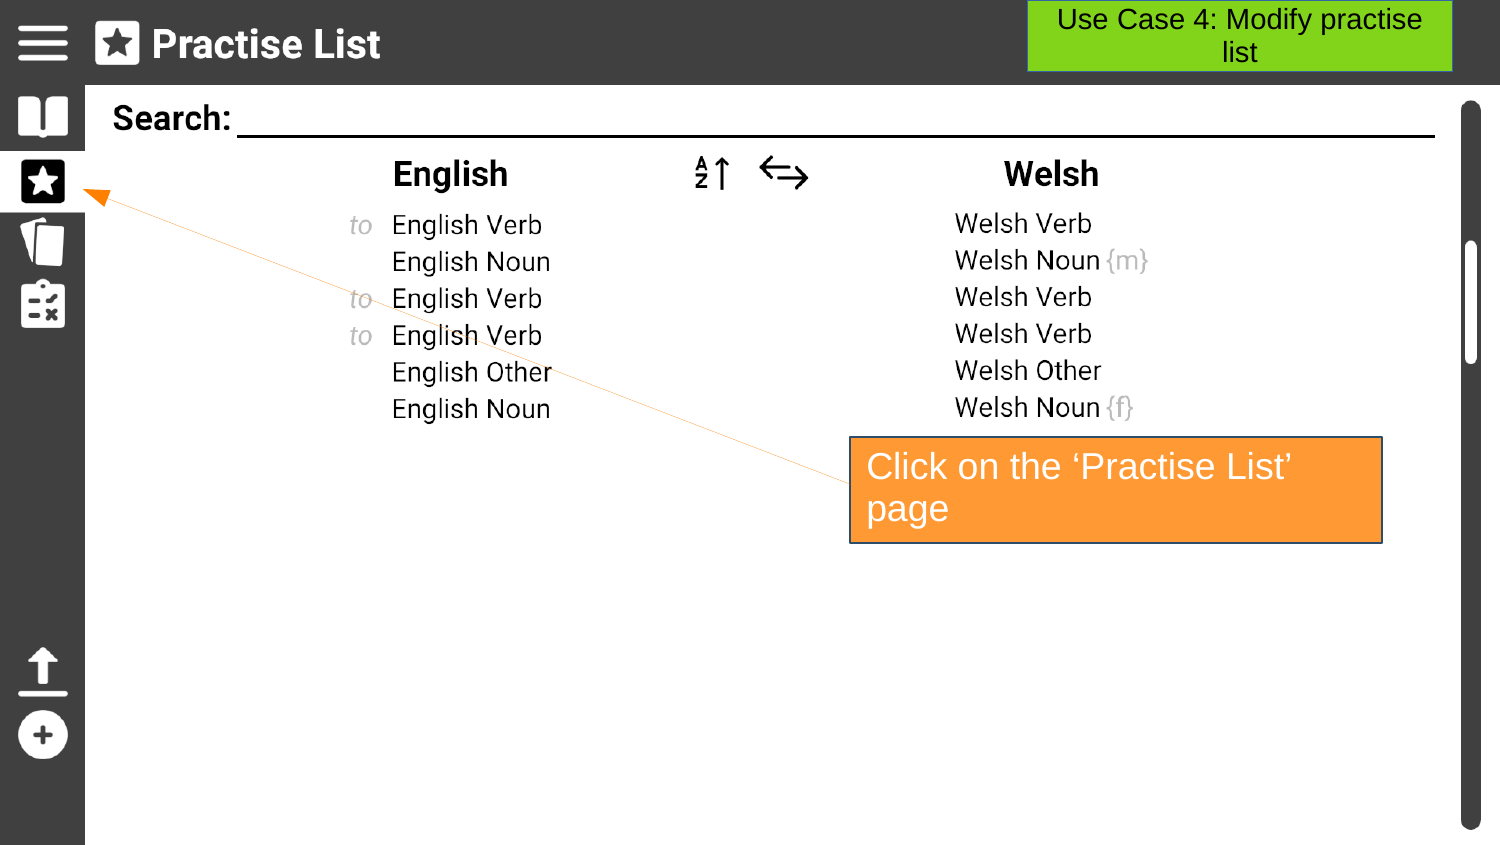

Use Case 4: Modify practise list
Click on the ‘Practise List’ page